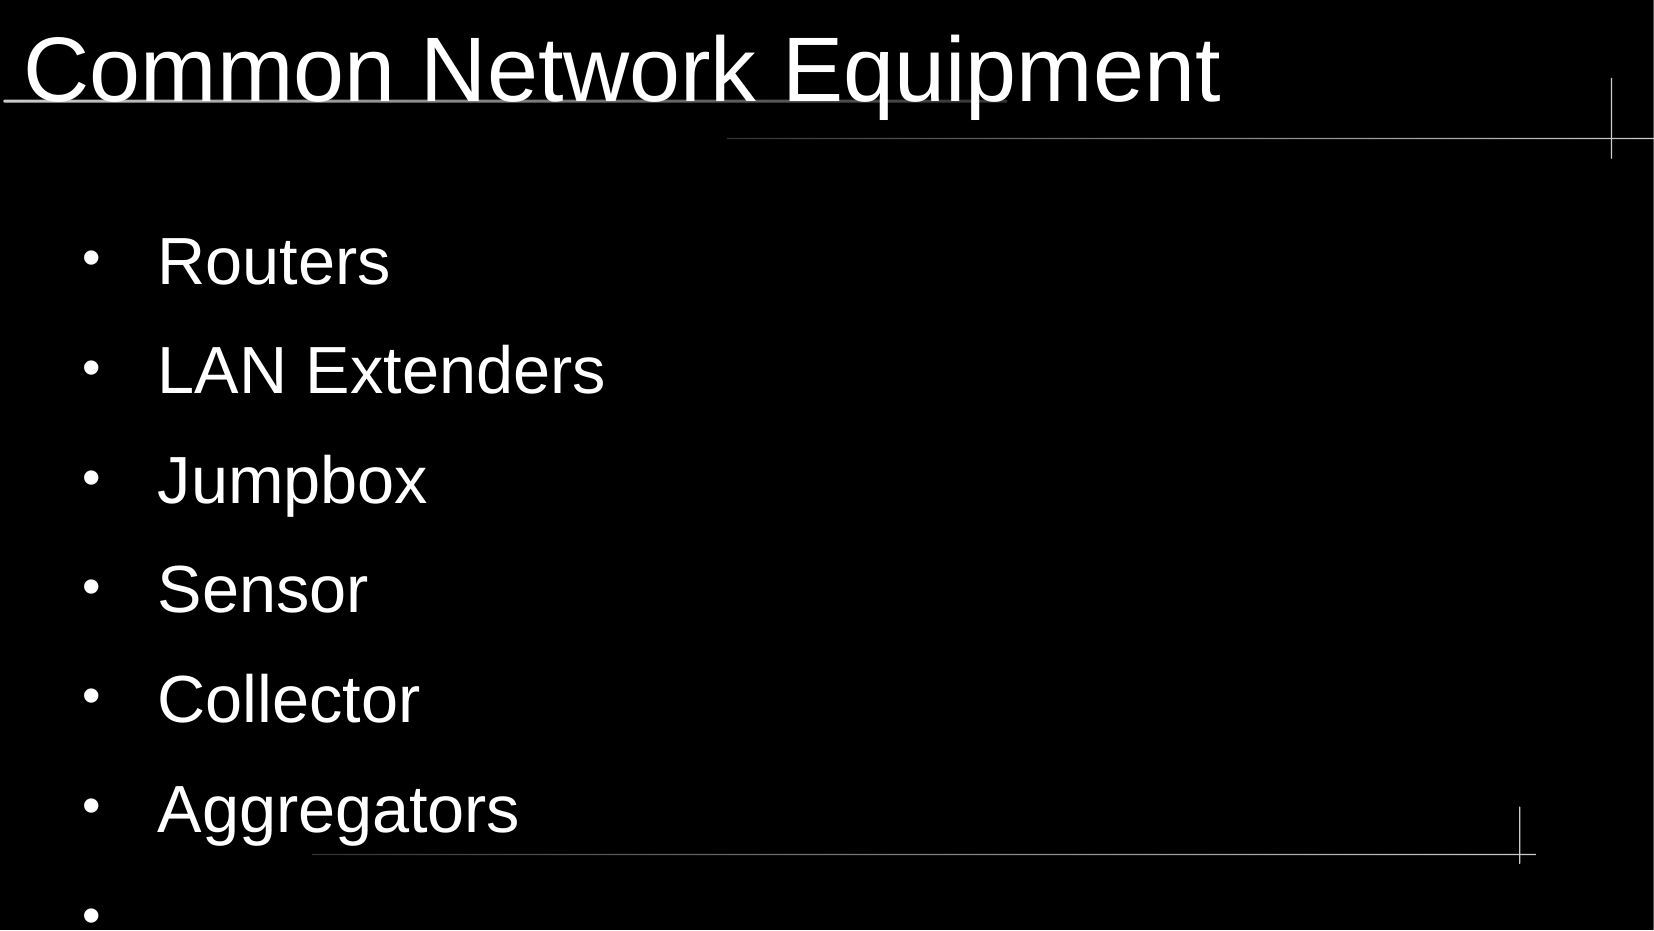

# Common Network Equipment
Routers
LAN Extenders
Jumpbox
Sensor
Collector
Aggregators